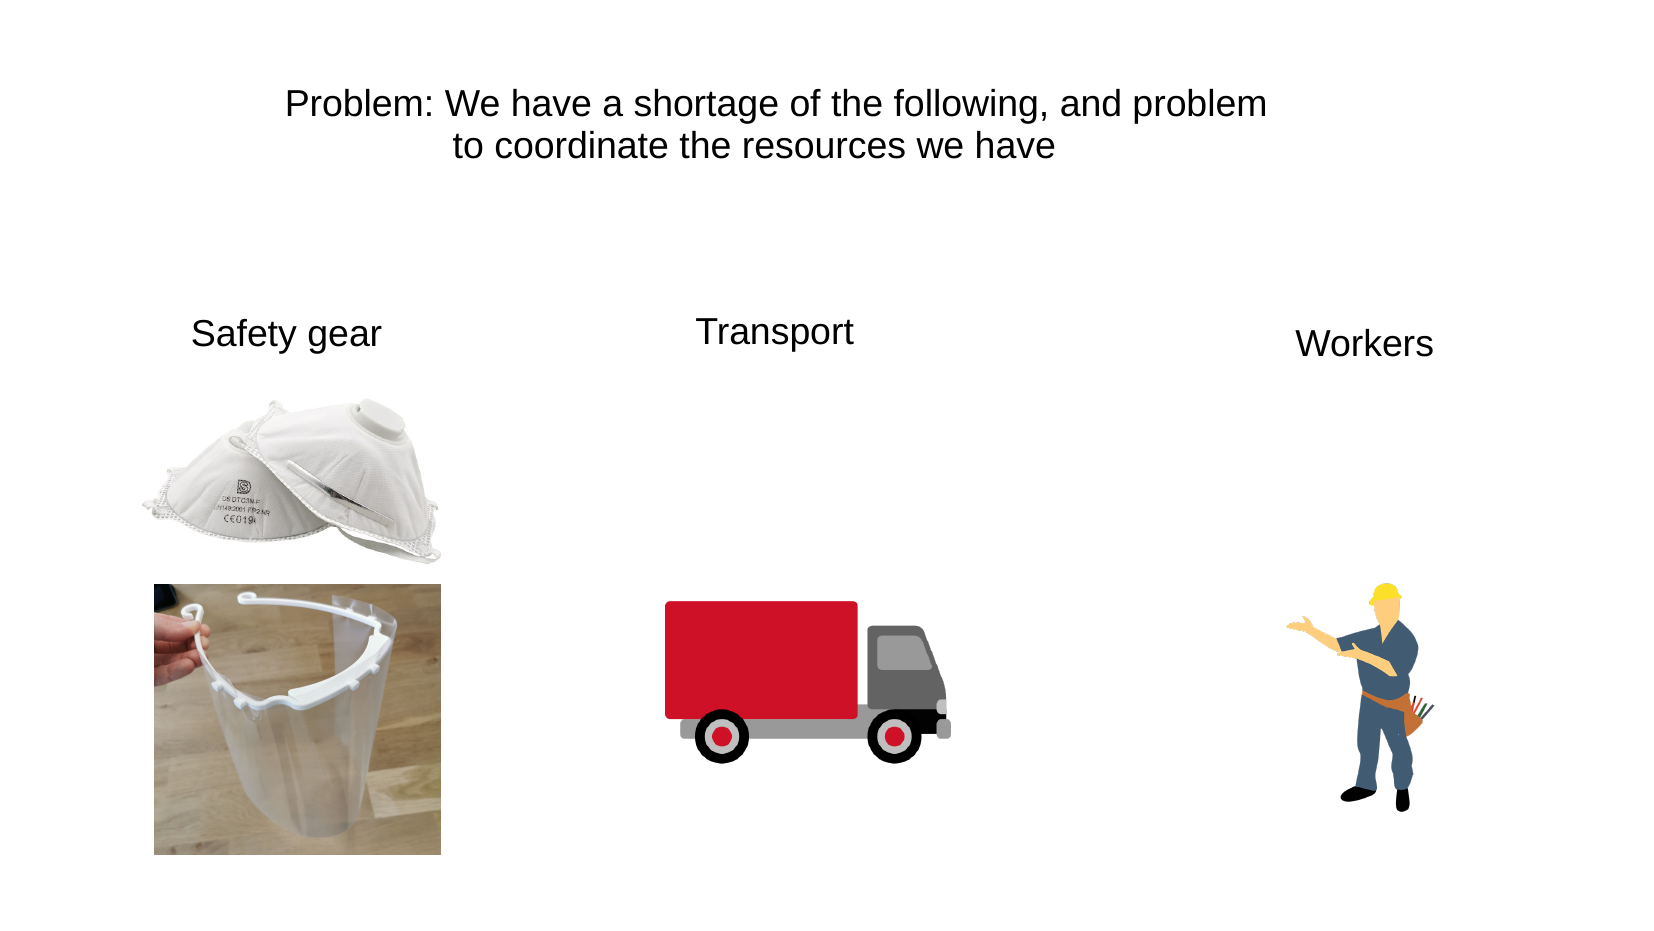

Problem: We have a shortage of the following, and problem
 to coordinate the resources we have
Transport
Safety gear
Workers